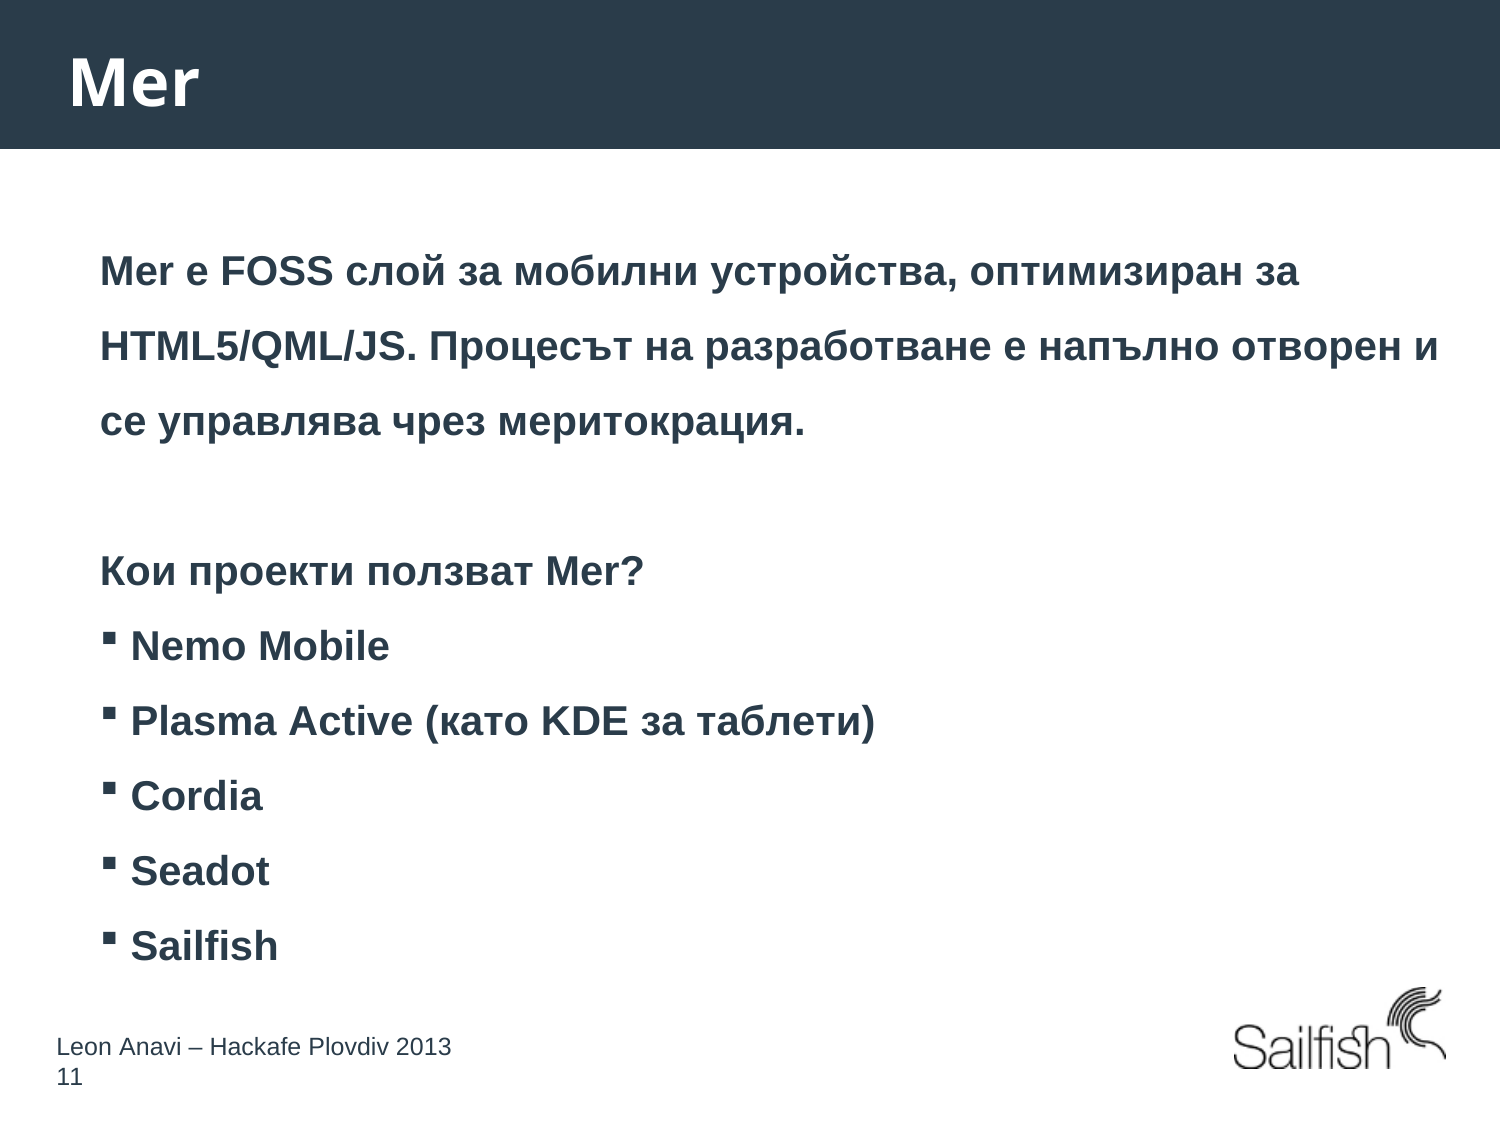

Mer
Mer e FOSS слой за мобилни устройства, оптимизиран за HTML5/QML/JS. Процесът на разработване е напълно отворен и се управлява чрез меритокрация.
Кои проекти ползват Mer?
 Nemo Mobile
 Plasma Active (като KDE за таблети)
 Cordia
 Seadot
 Sailfish